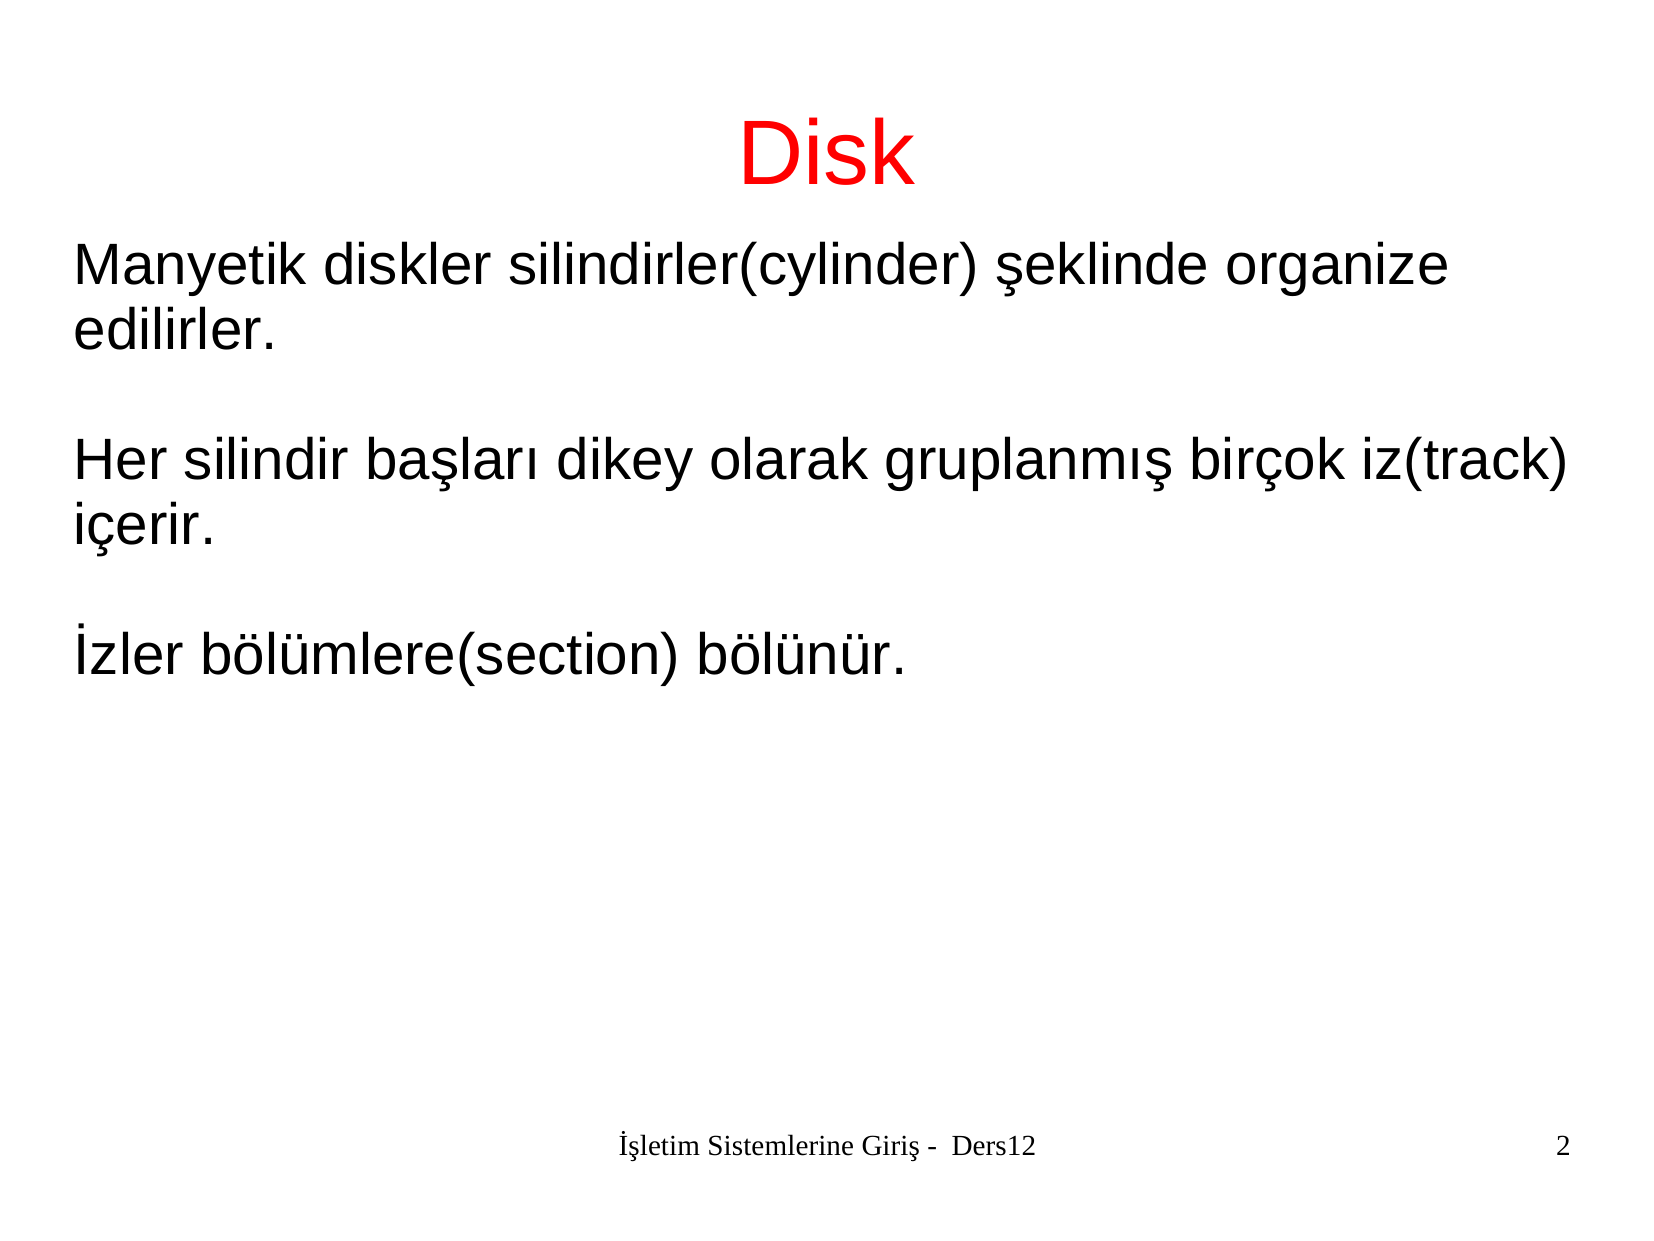

# Disk
Manyetik diskler silindirler(cylinder) şeklinde organize edilirler.
Her silindir başları dikey olarak gruplanmış birçok iz(track) içerir.
İzler bölümlere(section) bölünür.
İşletim Sistemlerine Giriş - Ders12
2